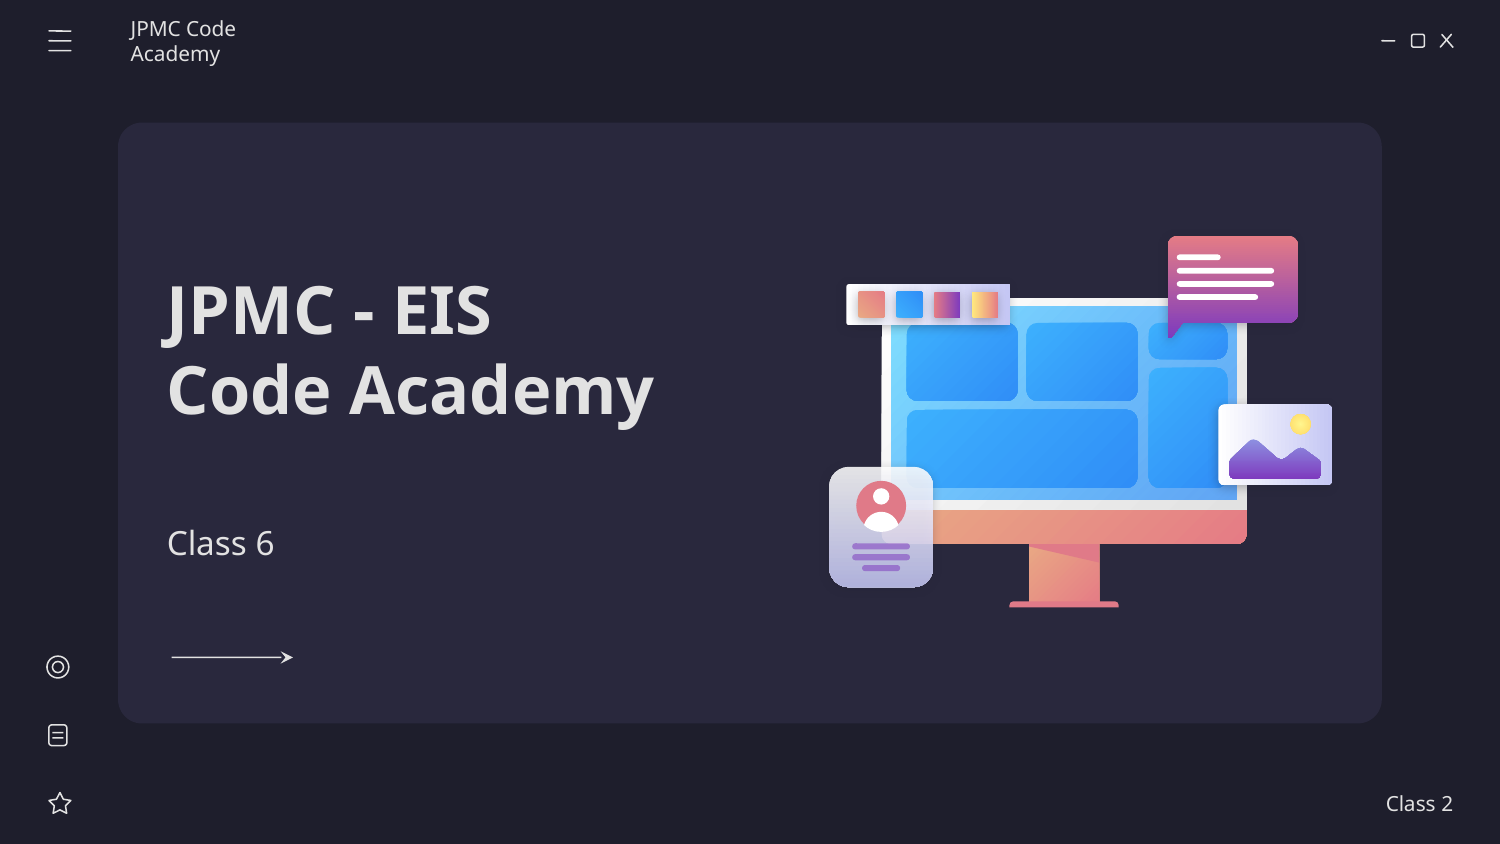

JPMC Code Academy
JPMC - EIS
Code Academy
# Class 6
Class 2